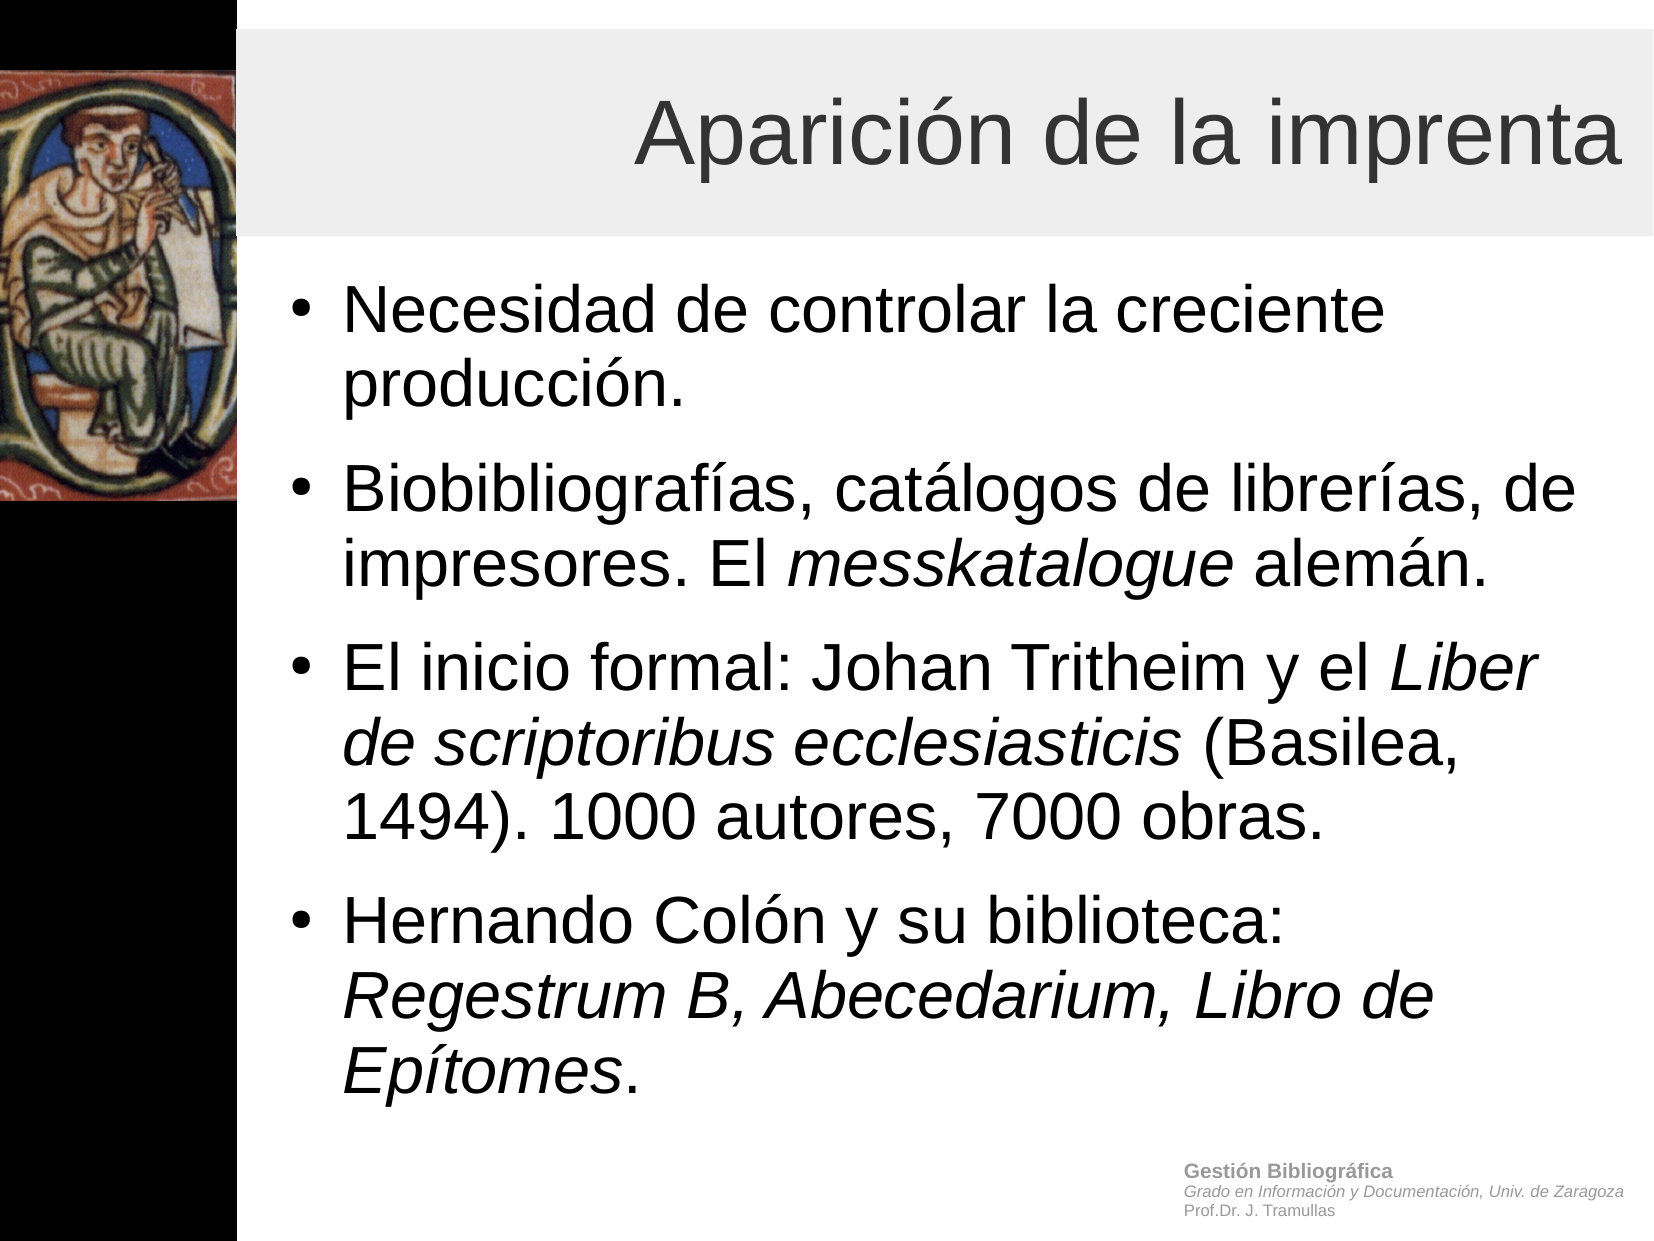

# Aparición de la imprenta
Necesidad de controlar la creciente producción.
Biobibliografías, catálogos de librerías, de impresores. El messkatalogue alemán.
El inicio formal: Johan Tritheim y el Liber de scriptoribus ecclesiasticis (Basilea, 1494). 1000 autores, 7000 obras.
Hernando Colón y su biblioteca: Regestrum B, Abecedarium, Libro de Epítomes.